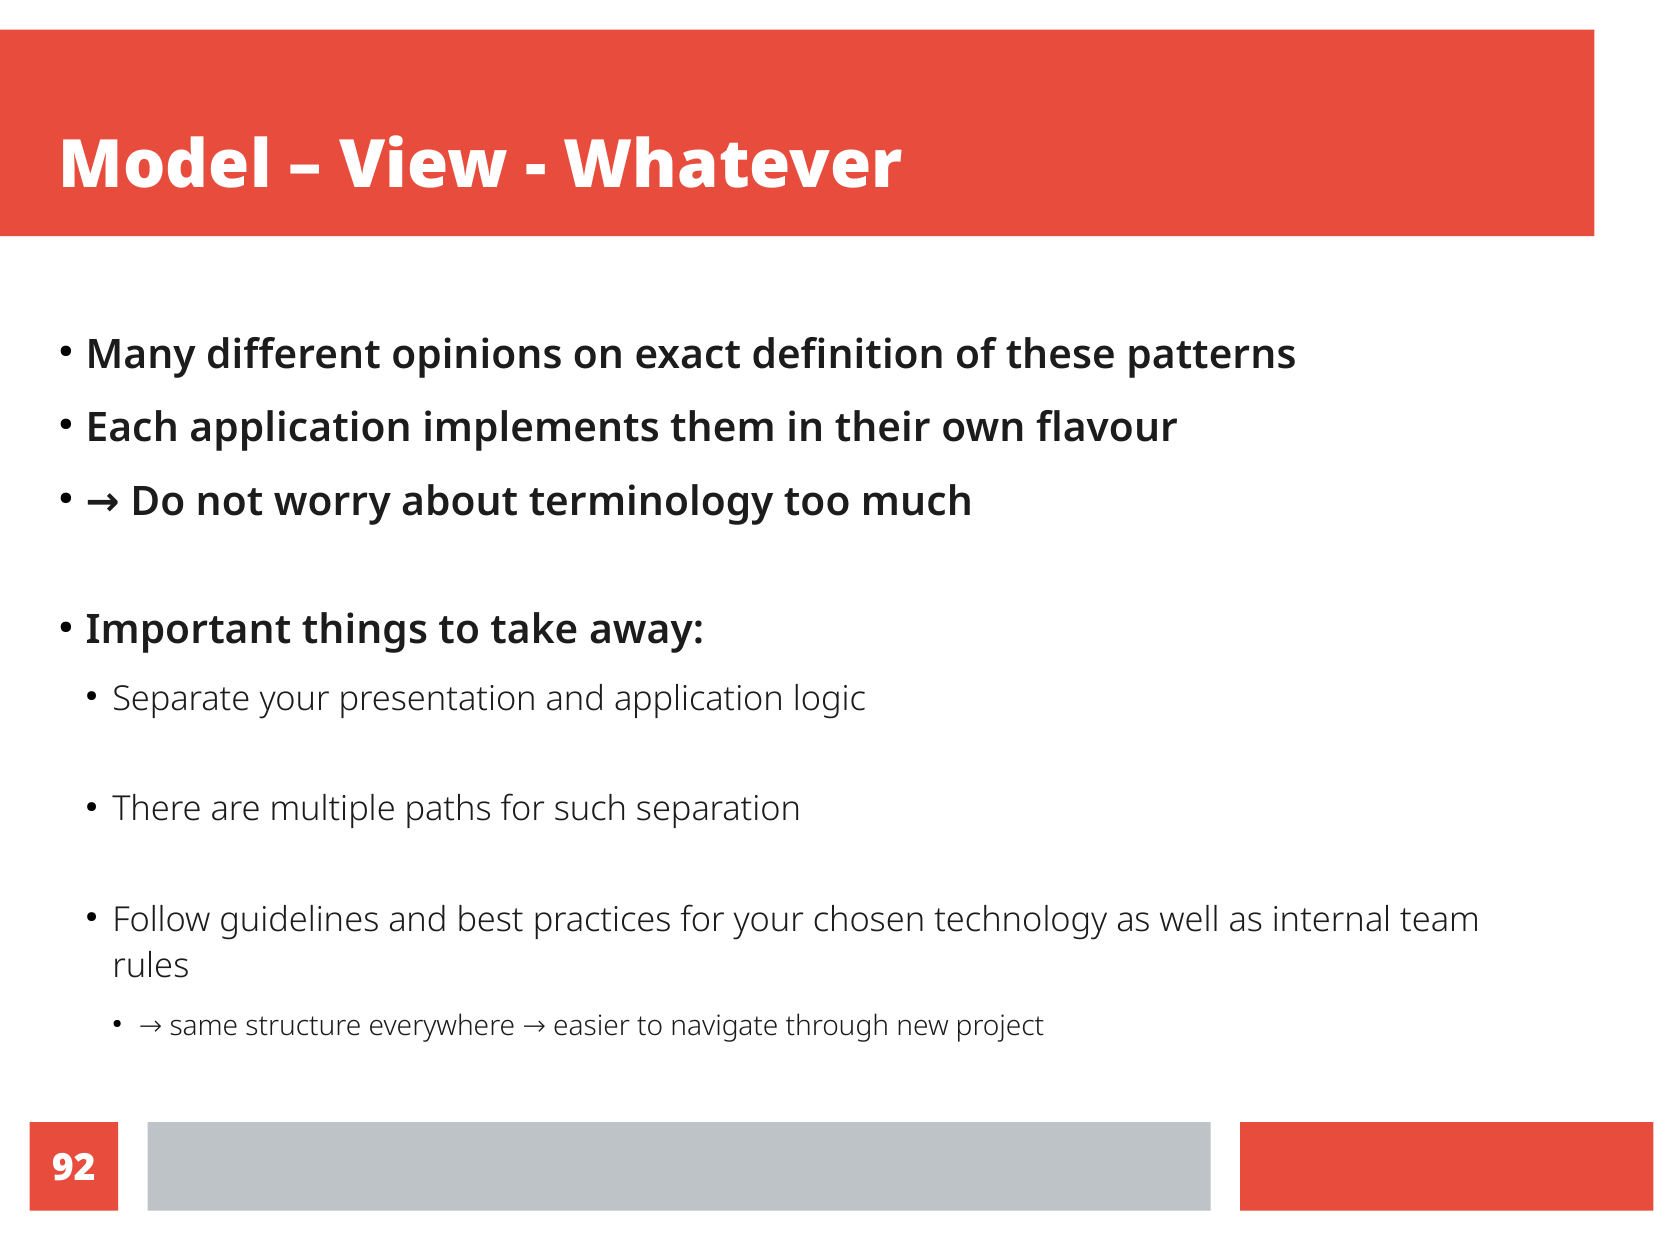

# Model – View - Whatever
Many different opinions on exact definition of these patterns
Each application implements them in their own flavour
→ Do not worry about terminology too much
Important things to take away:
Separate your presentation and application logic
There are multiple paths for such separation
Follow guidelines and best practices for your chosen technology as well as internal team rules
→ same structure everywhere → easier to navigate through new project
92